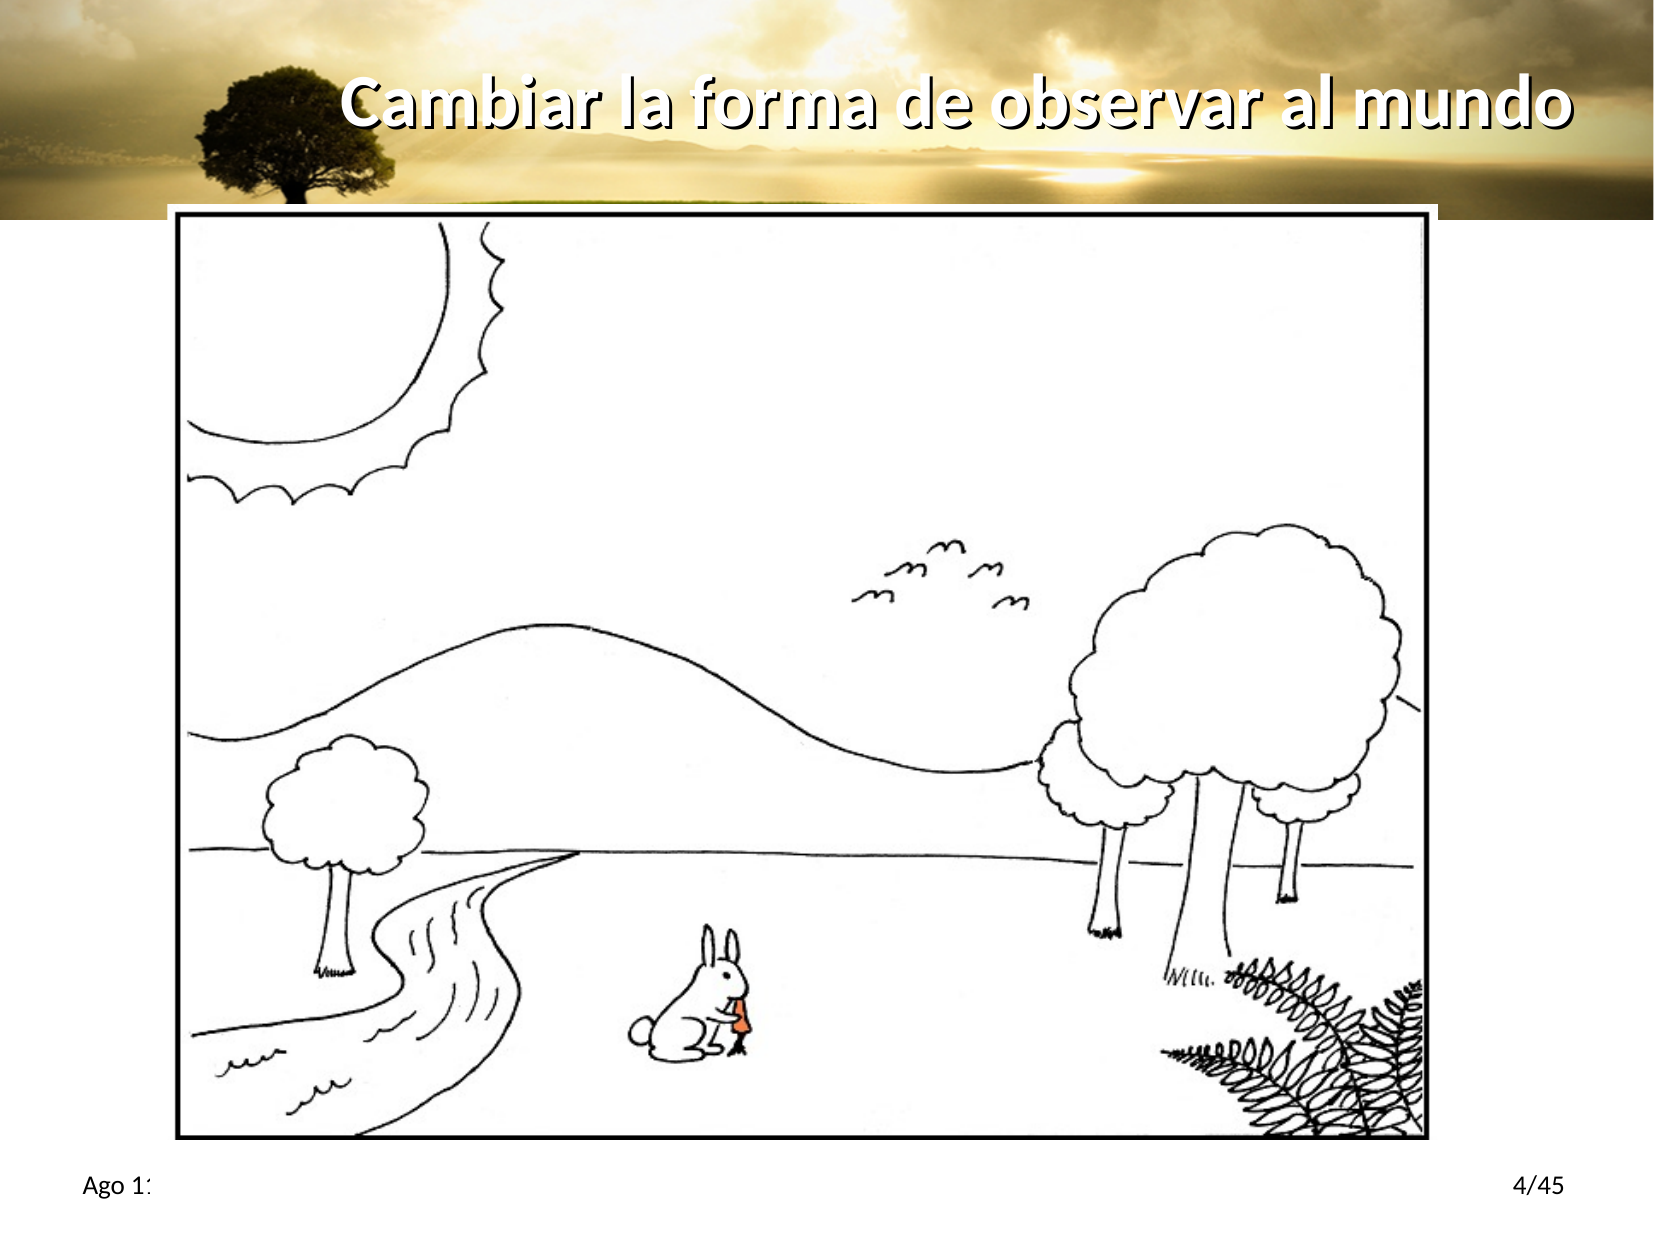

# Cambiar la forma de observar al mundo
Ago 11, 2015
Asorey - Cutsaimanis - Física II B 2015
4